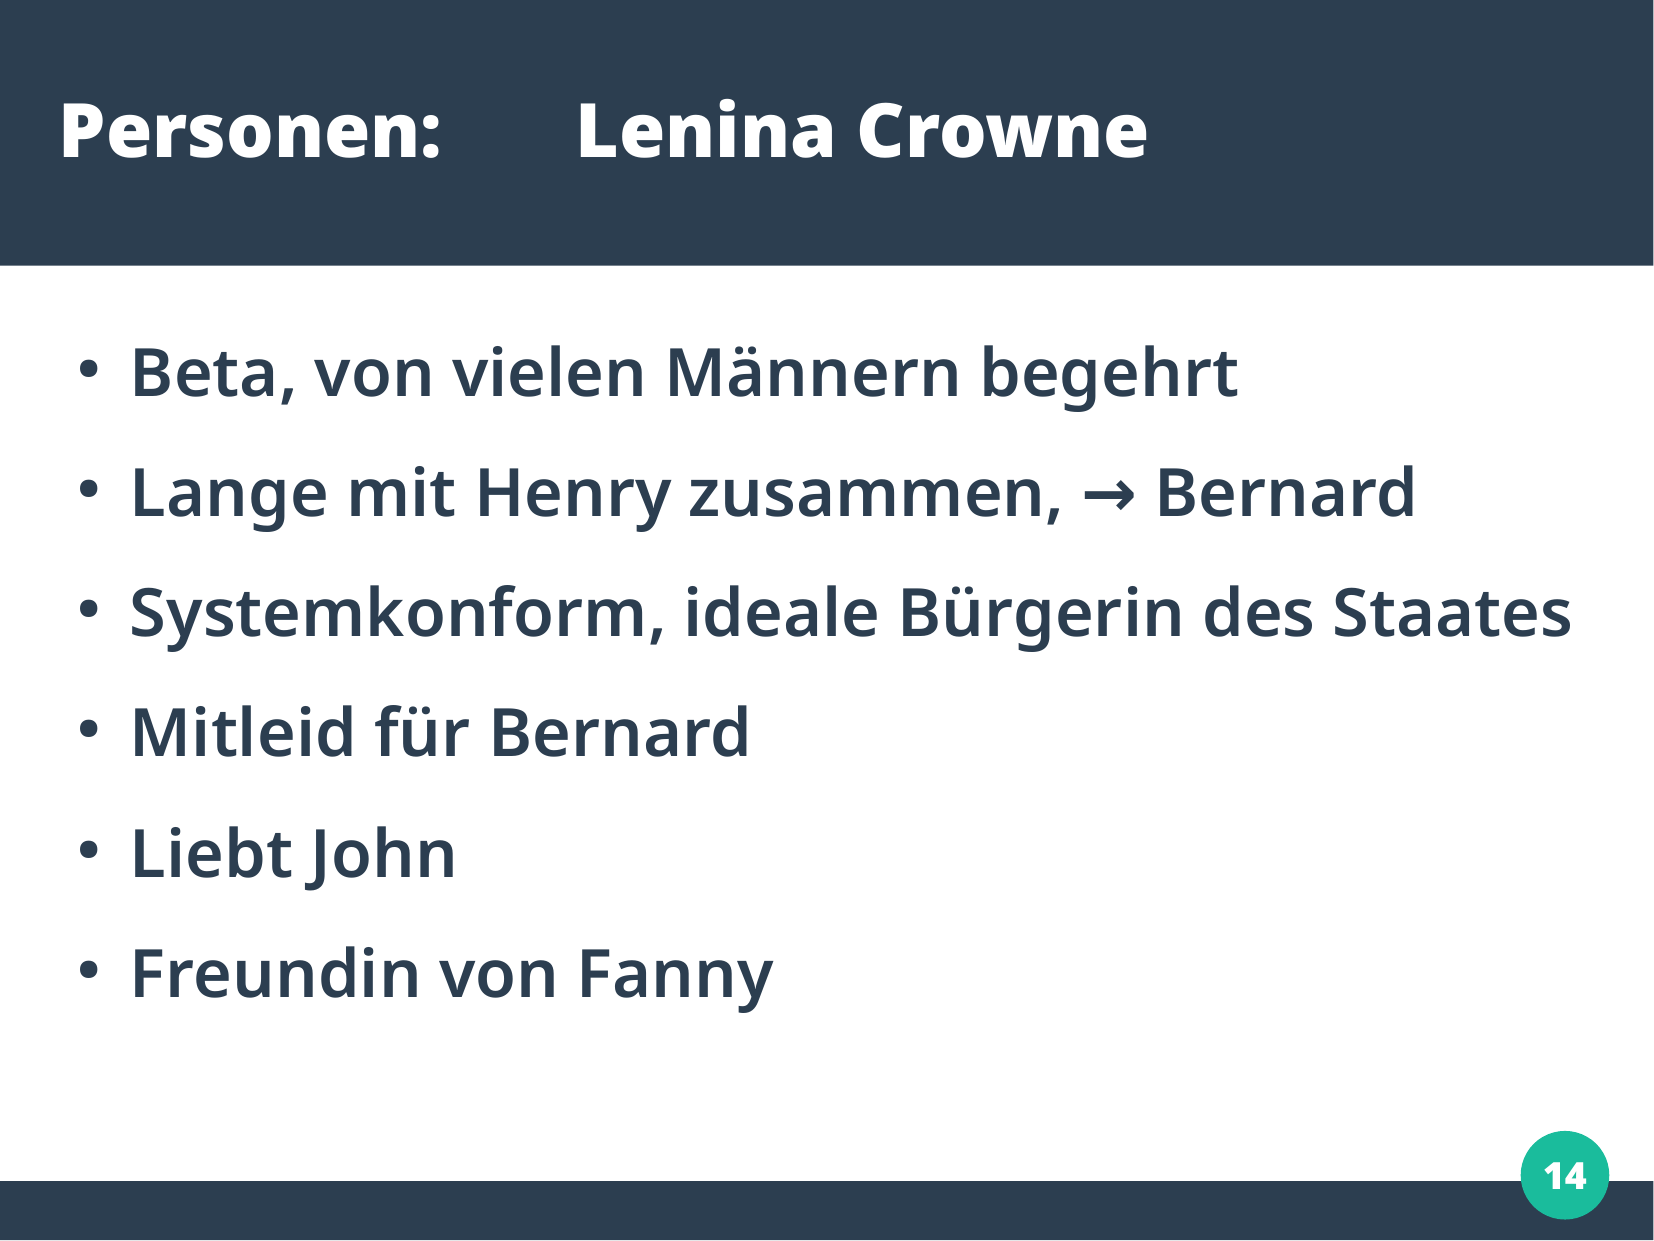

# Personen:		Lenina Crowne
Beta, von vielen Männern begehrt
Lange mit Henry zusammen, → Bernard
Systemkonform, ideale Bürgerin des Staates
Mitleid für Bernard
Liebt John
Freundin von Fanny
14